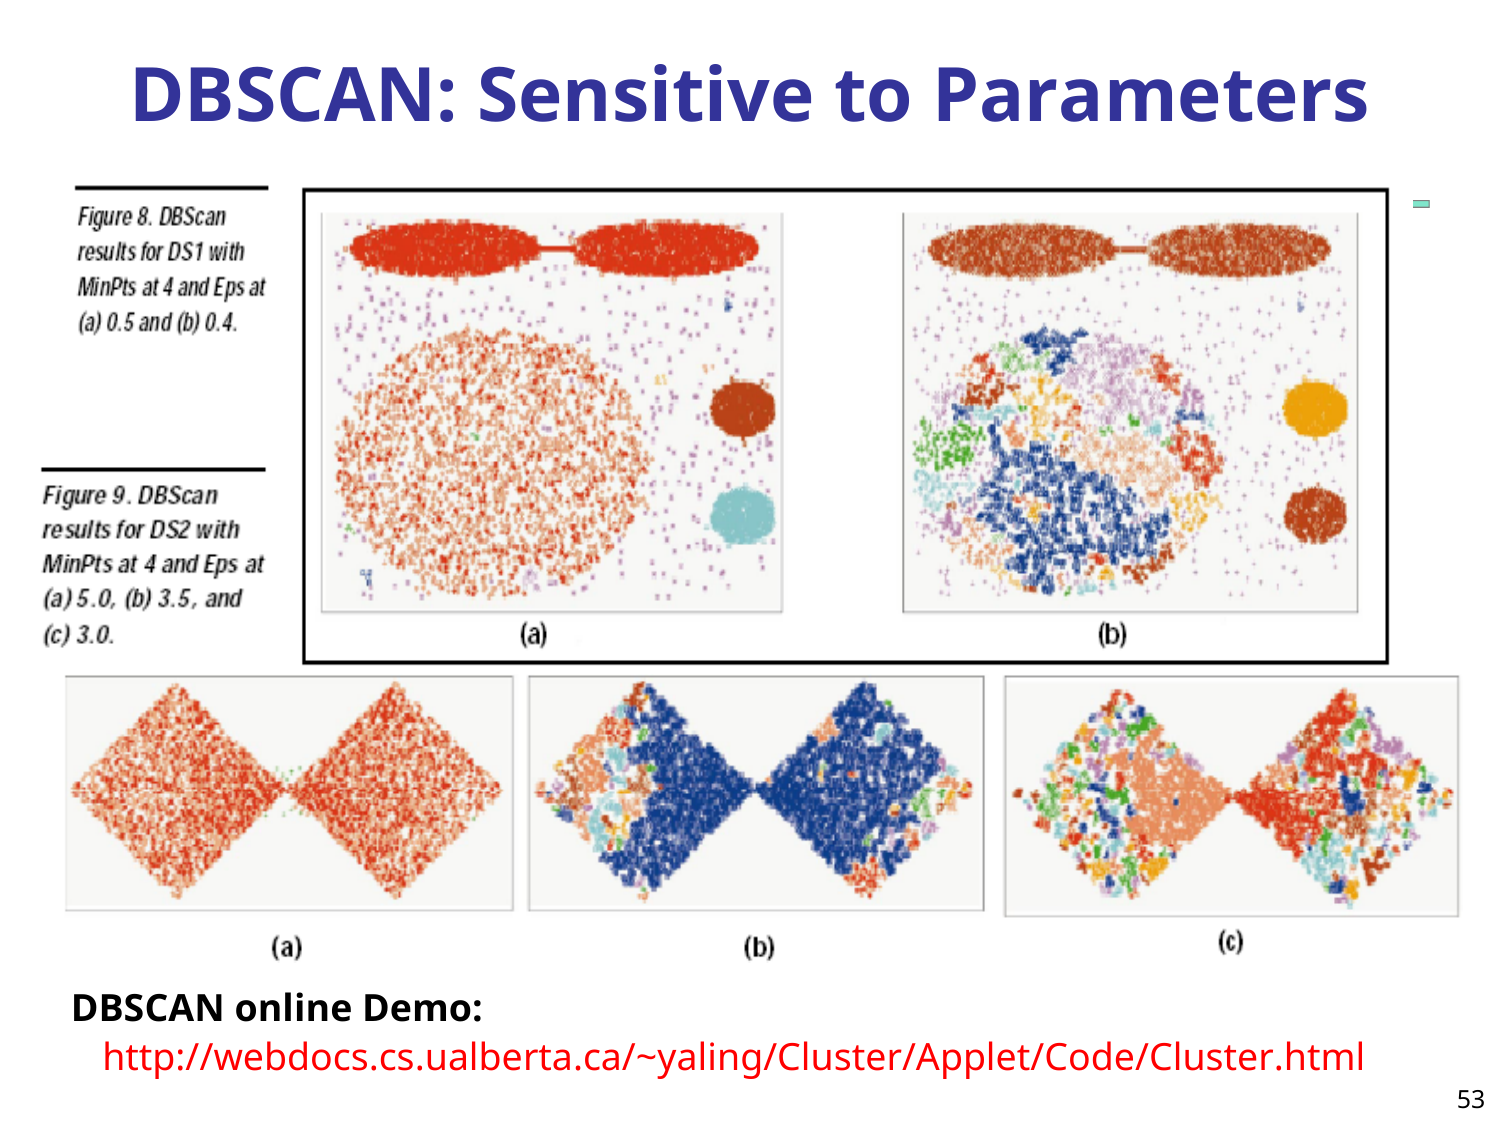

# DBSCAN: Sensitive to Parameters
DBSCAN online Demo:
http://webdocs.cs.ualberta.ca/~yaling/Cluster/Applet/Code/Cluster.html